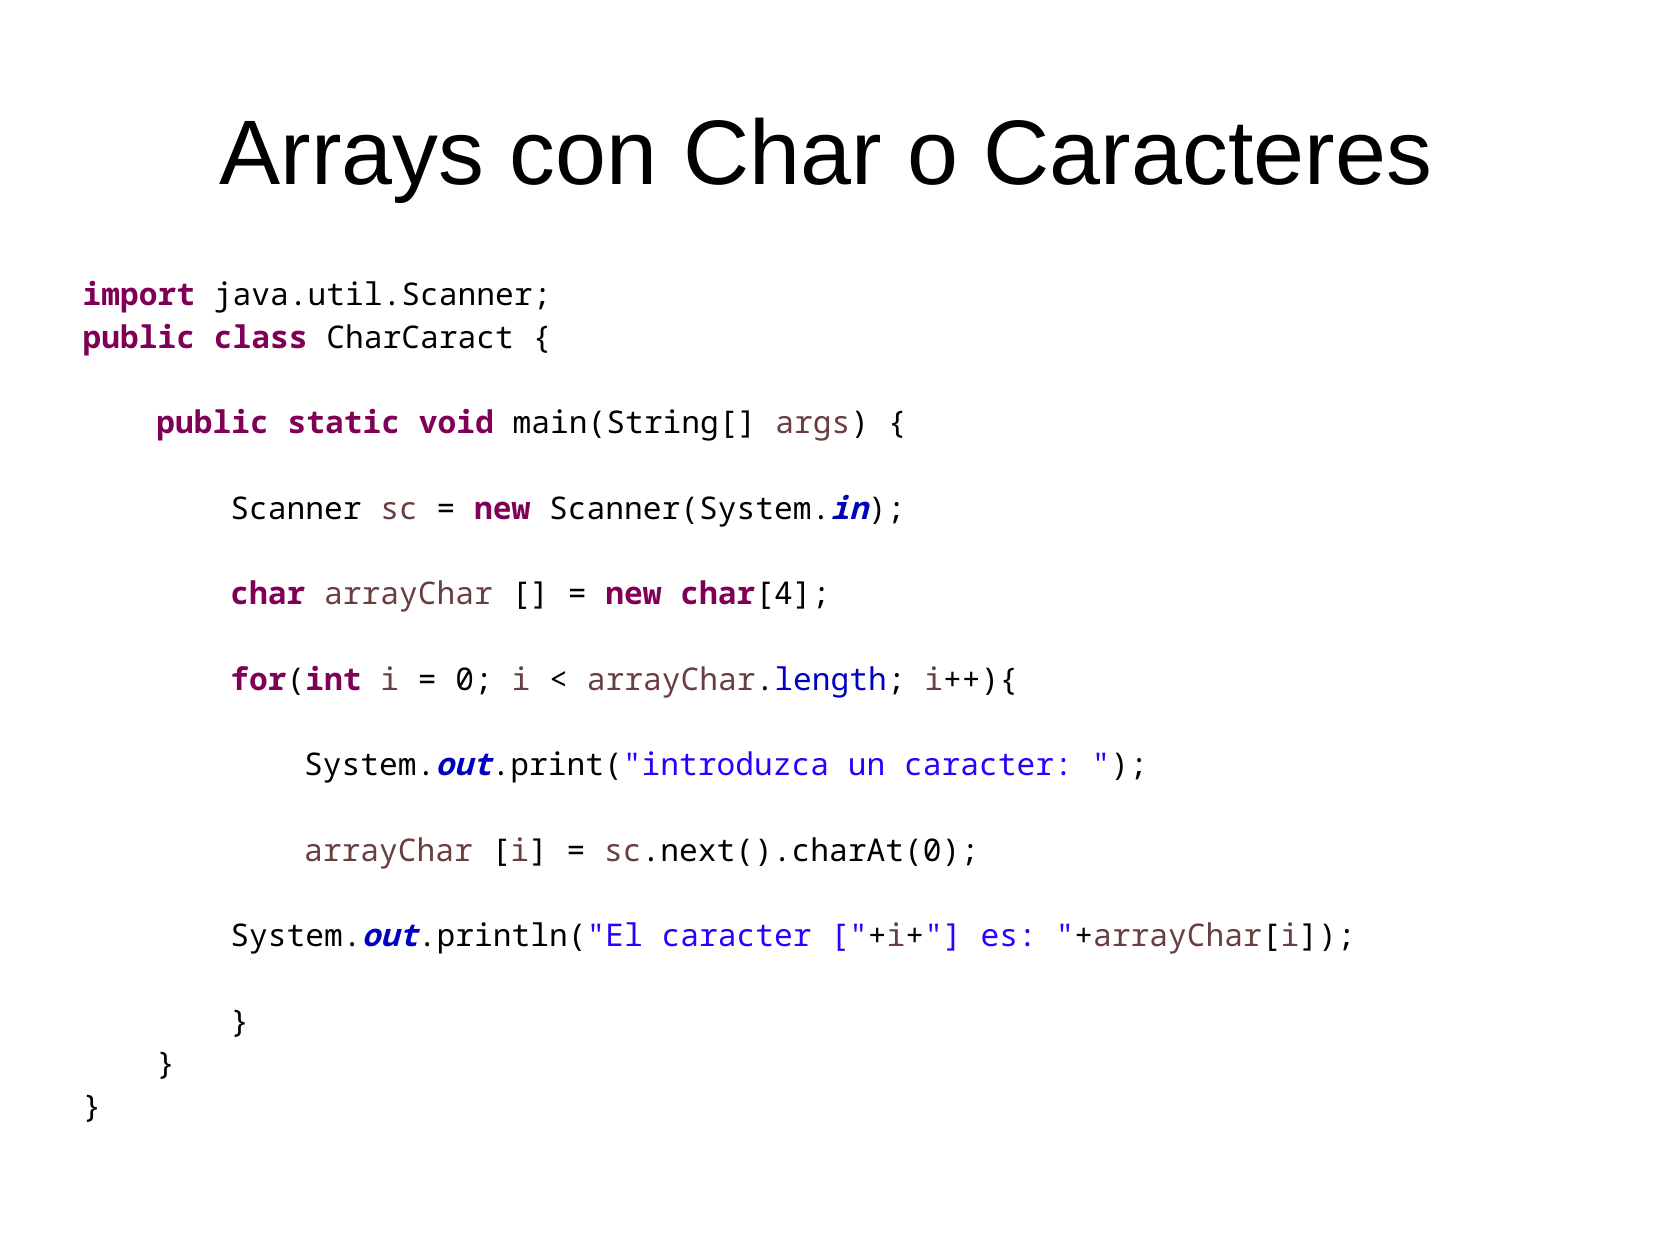

# Arrays con Char o Caracteres
import java.util.Scanner;
public class CharCaract {
	public static void main(String[] args) {
		Scanner sc = new Scanner(System.in);
		char arrayChar [] = new char[4];
		for(int i = 0; i < arrayChar.length; i++){
			System.out.print("introduzca un caracter: ");
			arrayChar [i] = sc.next().charAt(0);
		System.out.println("El caracter ["+i+"] es: "+arrayChar[i]);
		}
	}
}